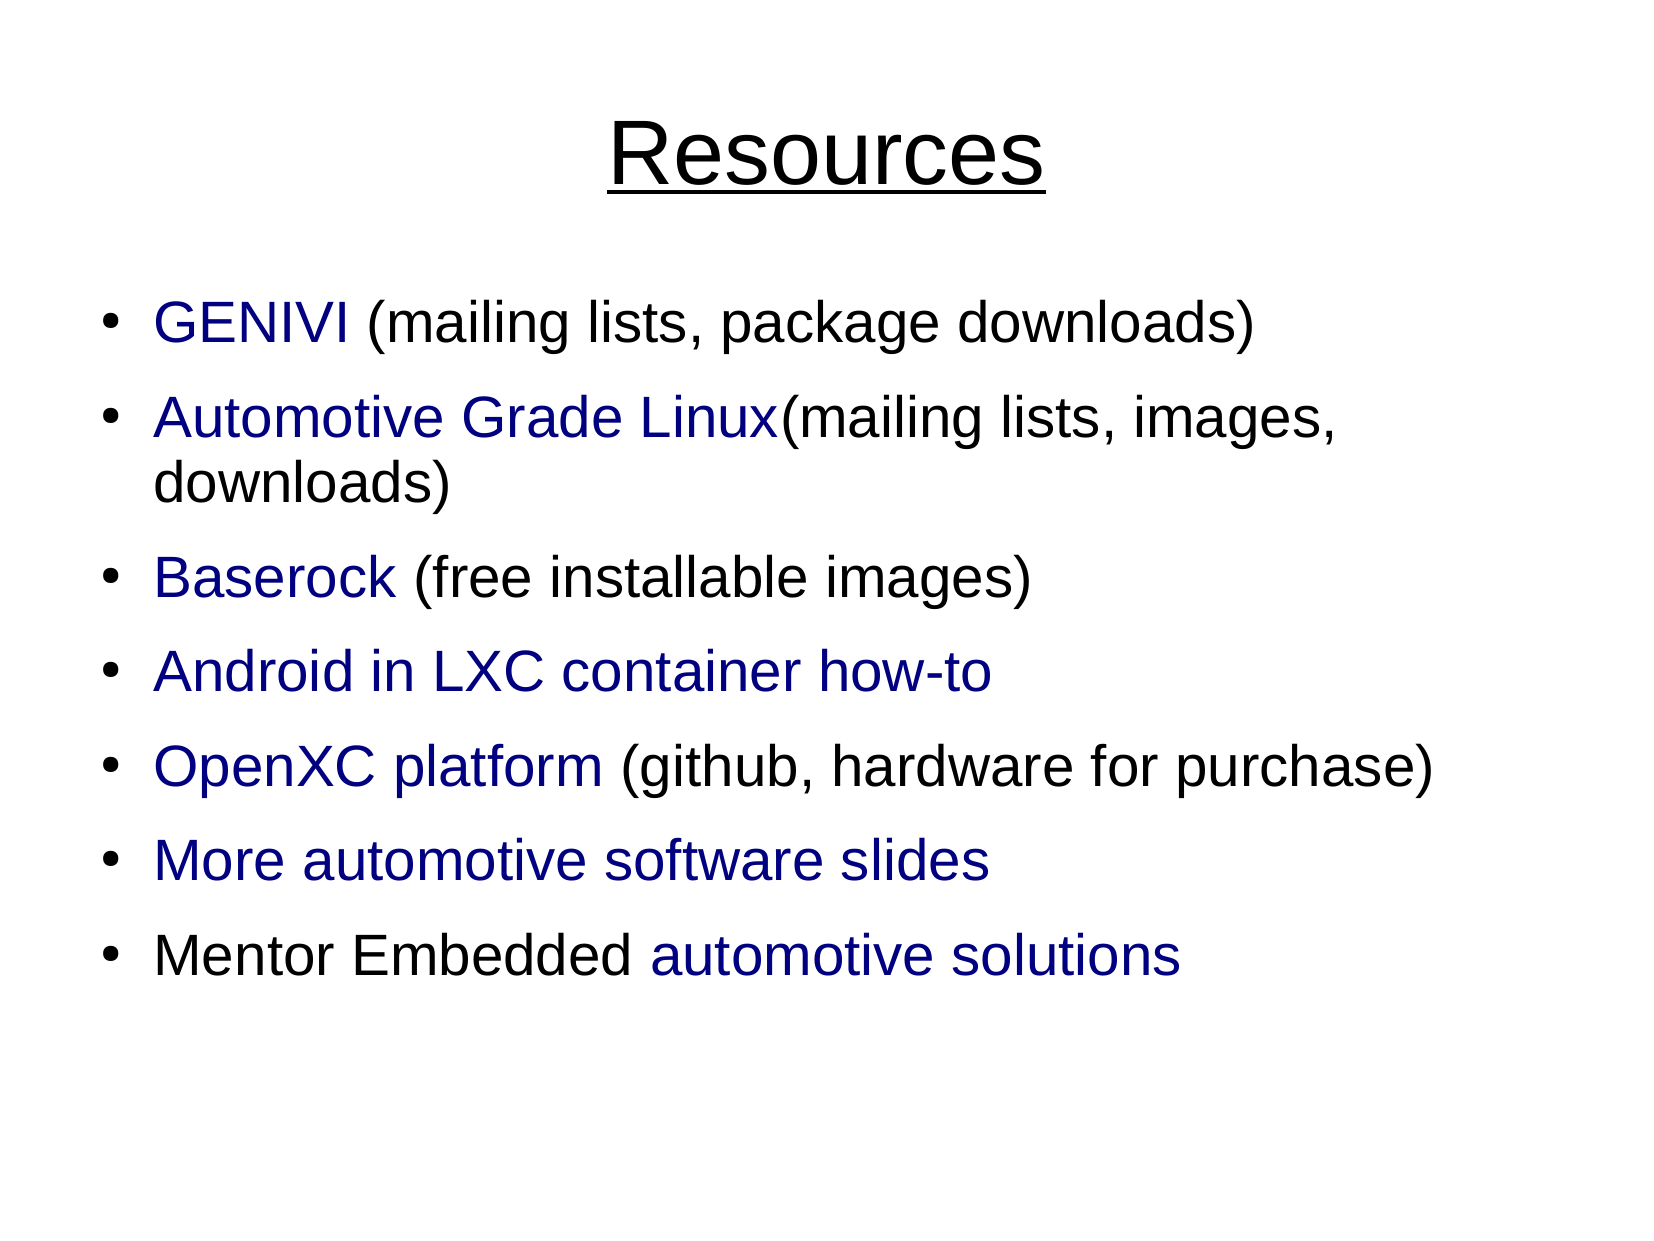

# Resources
GENIVI (mailing lists, package downloads)
Automotive Grade Linux(mailing lists, images, downloads)
Baserock (free installable images)
Android in LXC container how-to
OpenXC platform (github, hardware for purchase)
More automotive software slides
Mentor Embedded automotive solutions